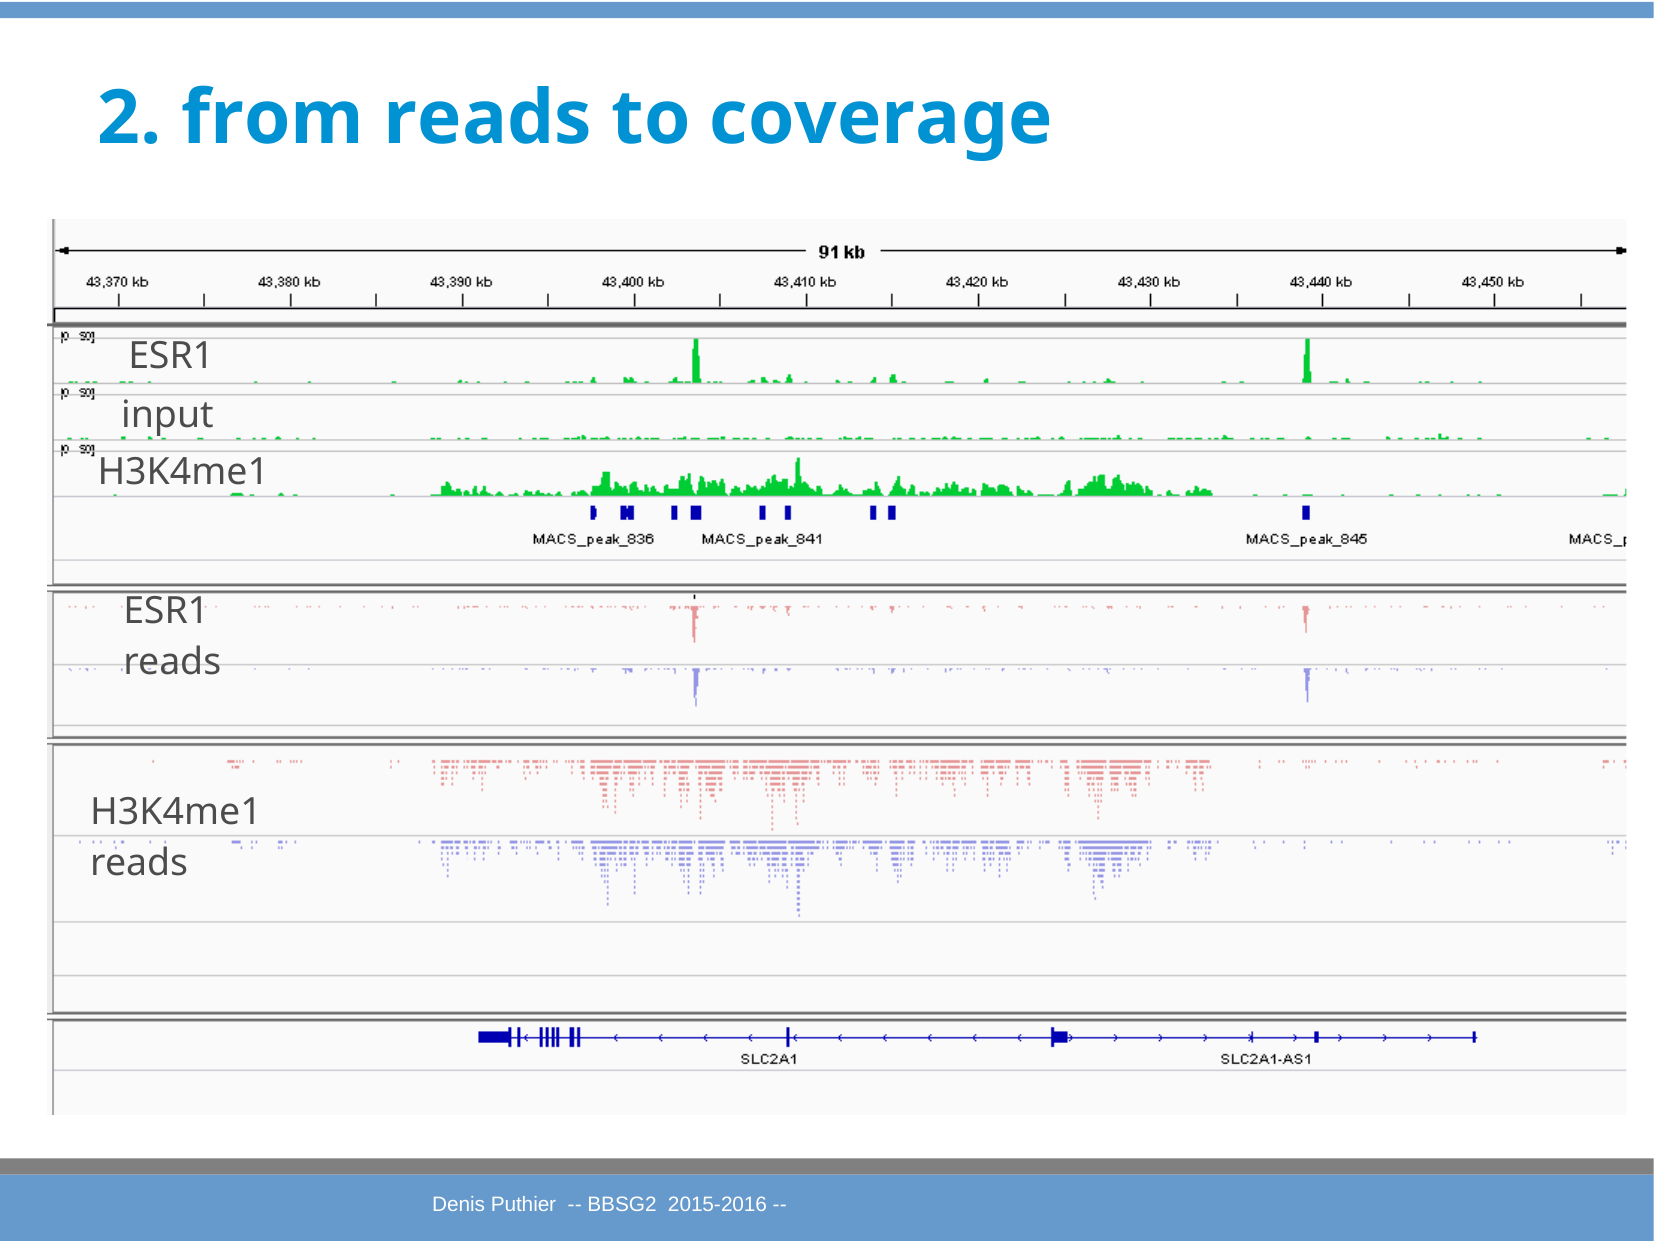

# 2. from reads to coverage
ESR1
input
H3K4me1
ESR1
reads
H3K4me1
reads